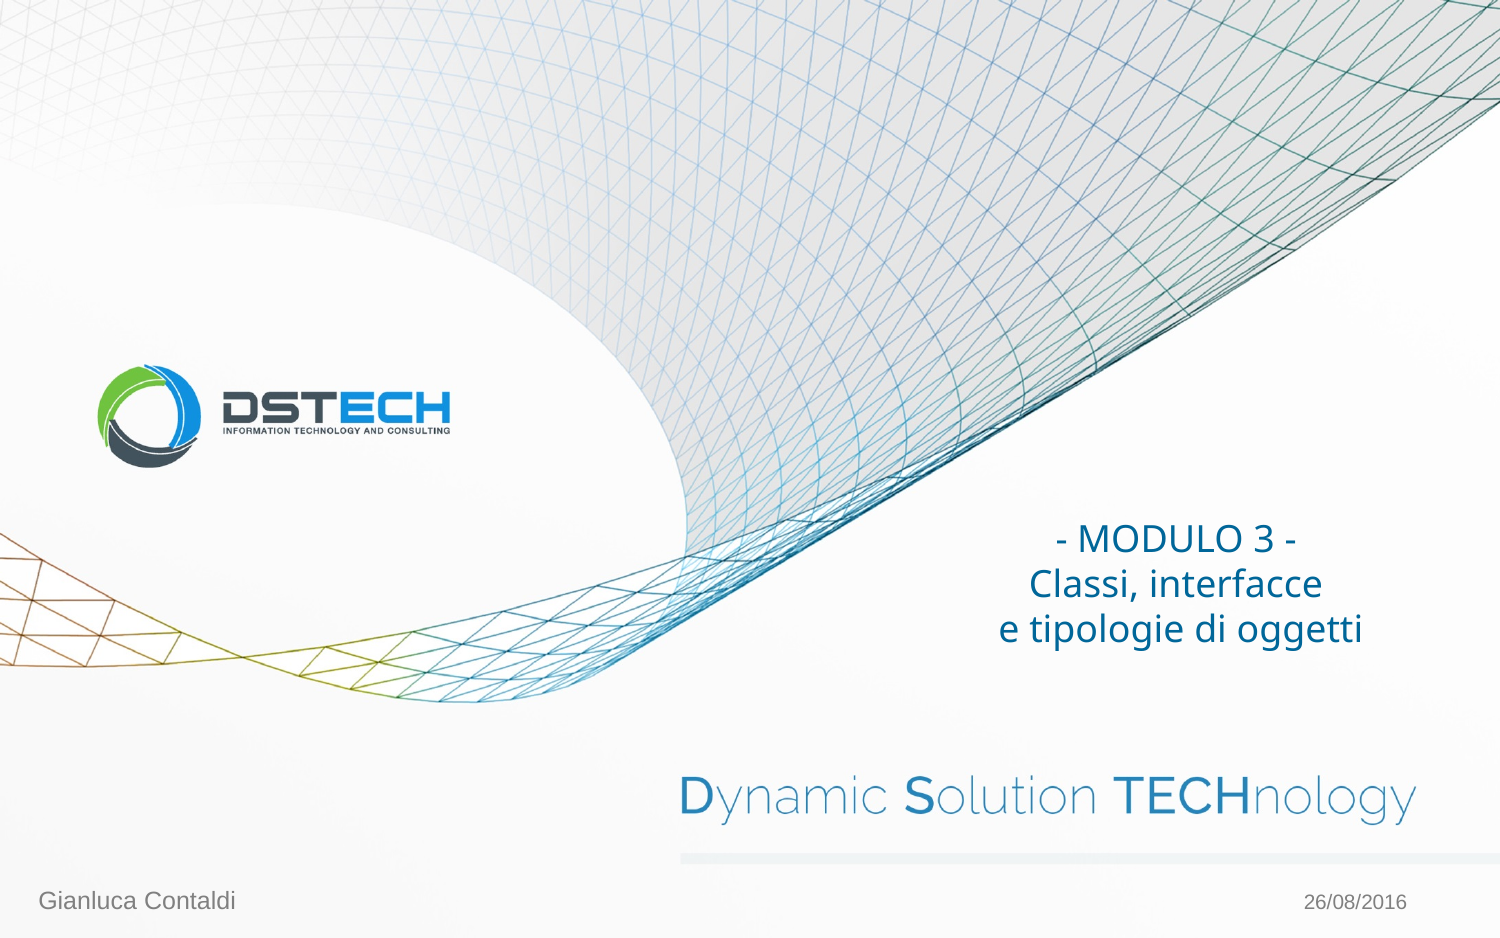

- MODULO 3 -
Classi, interfacce
e tipologie di oggetti
Gianluca Contaldi 															 26/08/2016
Footer Text
24/08/16